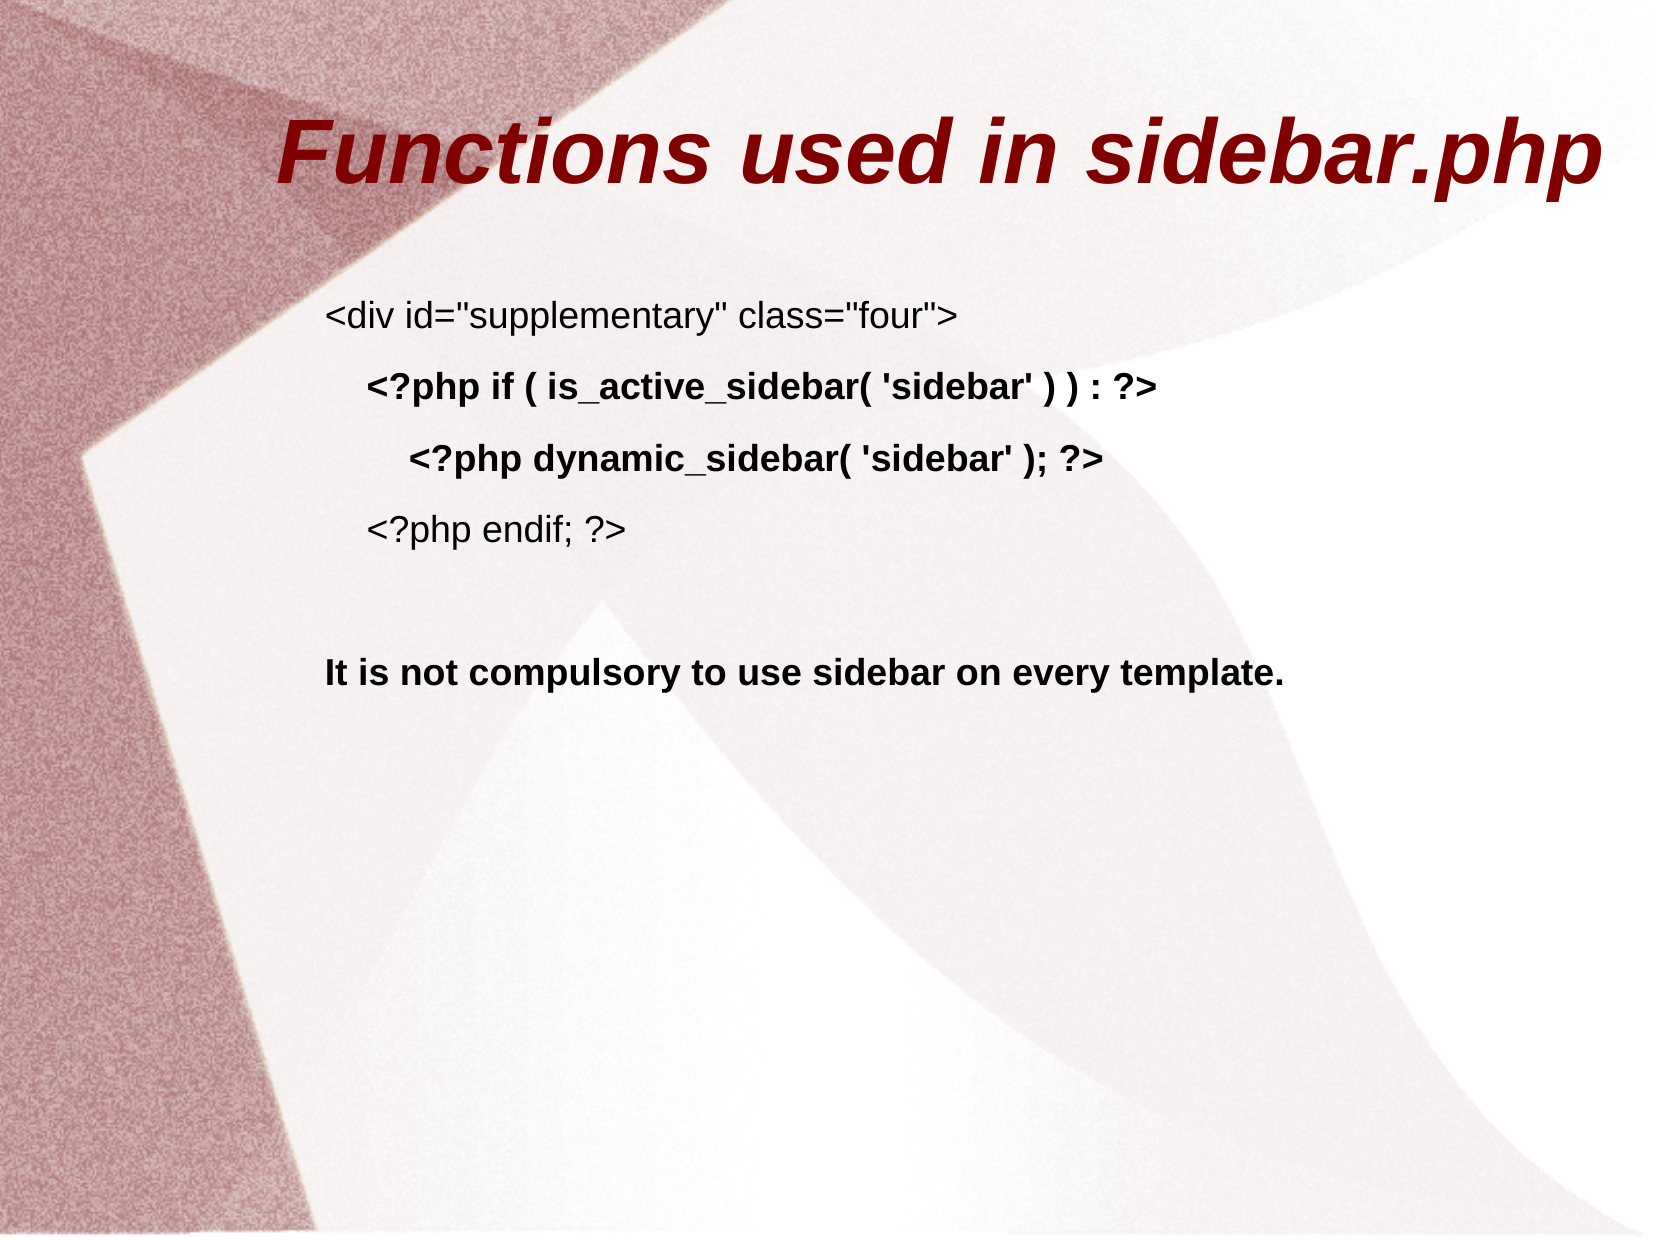

# Functions used in sidebar.php
<div id="supplementary" class="four">
 <?php if ( is_active_sidebar( 'sidebar' ) ) : ?>
 <?php dynamic_sidebar( 'sidebar' ); ?>
 <?php endif; ?>
It is not compulsory to use sidebar on every template.